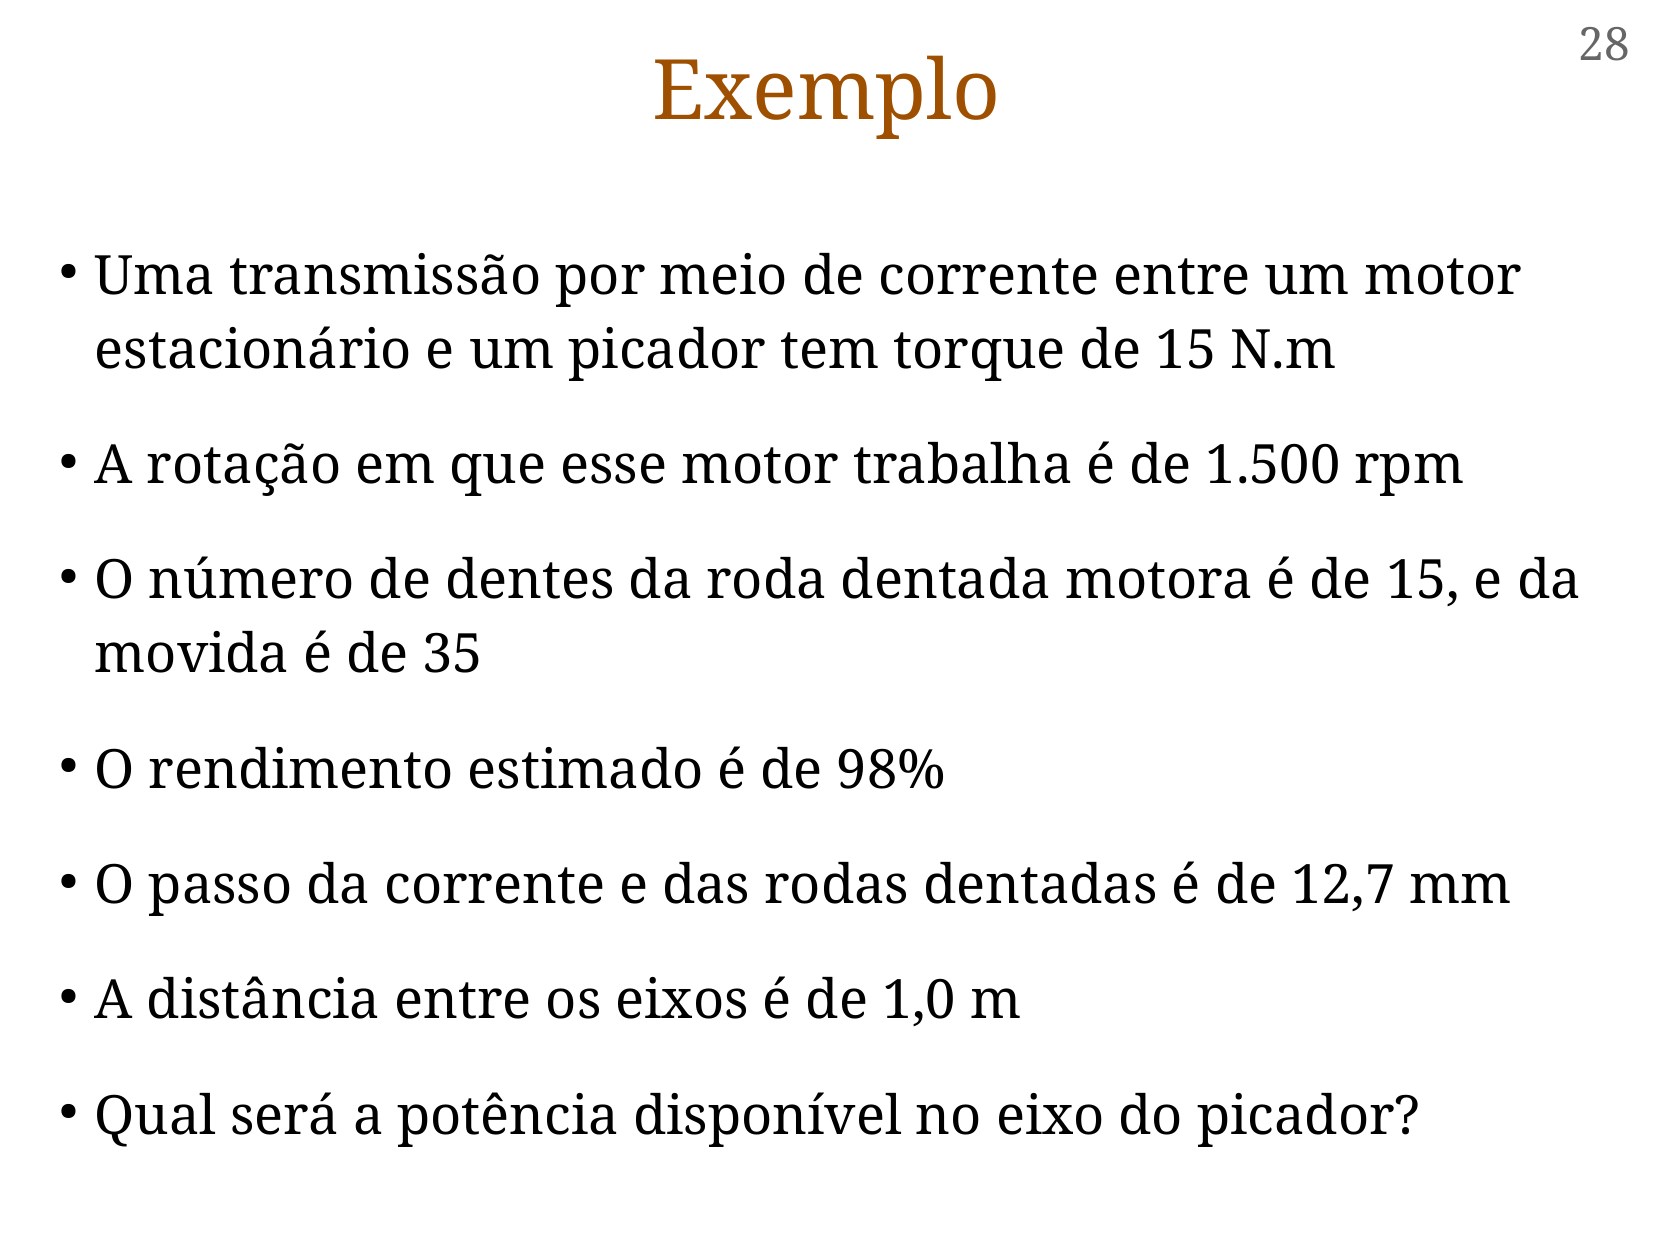

28
# Exemplo
Uma transmissão por meio de corrente entre um motor estacionário e um picador tem torque de 15 N.m
A rotação em que esse motor trabalha é de 1.500 rpm
O número de dentes da roda dentada motora é de 15, e da movida é de 35
O rendimento estimado é de 98%
O passo da corrente e das rodas dentadas é de 12,7 mm
A distância entre os eixos é de 1,0 m
Qual será a potência disponível no eixo do picador?